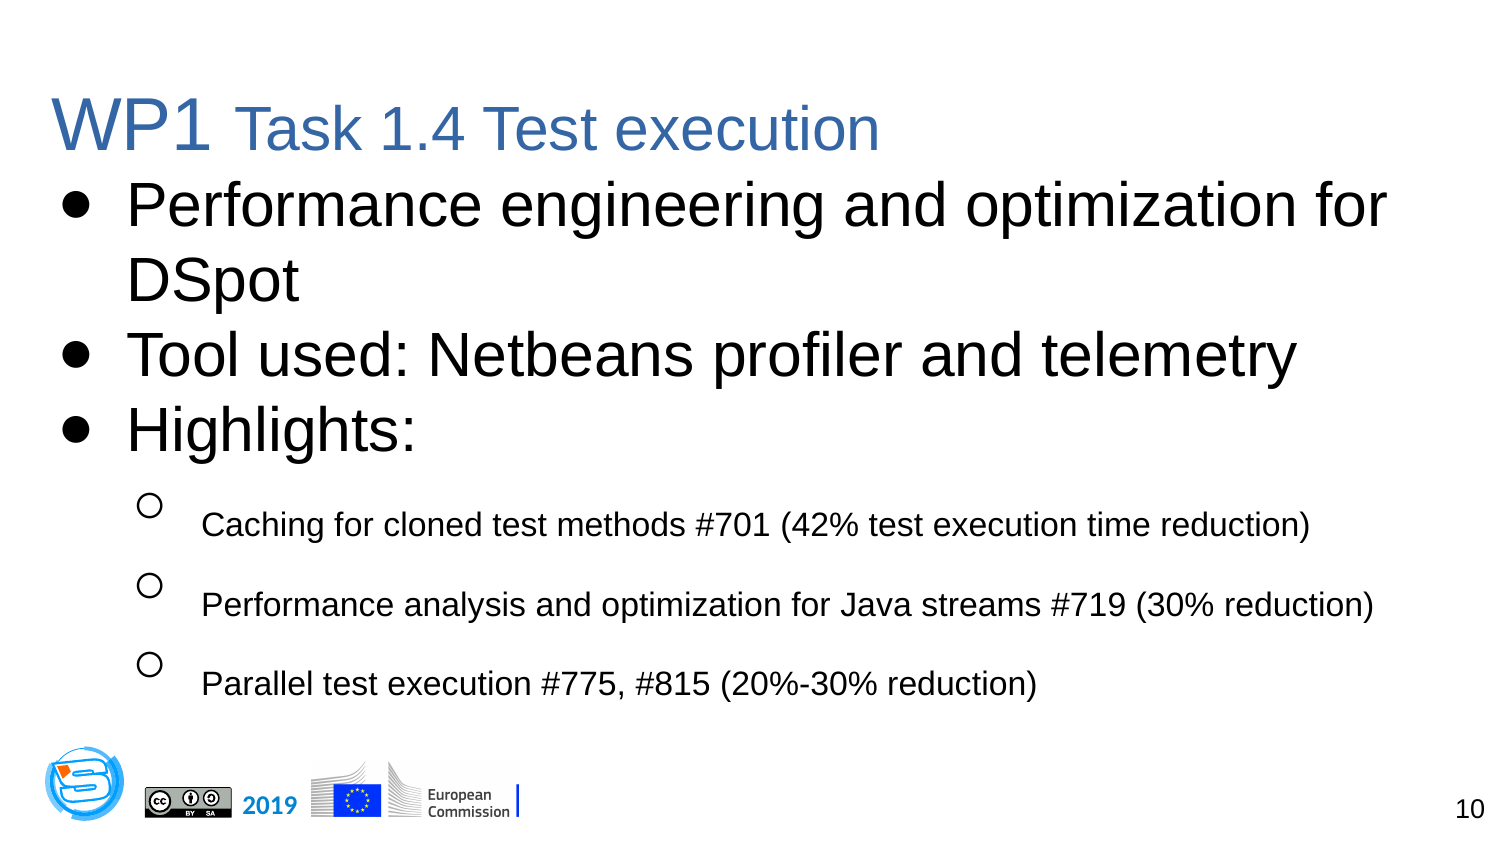

# WP1 Task 1.4 Test execution
Performance engineering and optimization for DSpot
Tool used: Netbeans profiler and telemetry
Highlights:
Caching for cloned test methods #701 (42% test execution time reduction)
Performance analysis and optimization for Java streams #719 (30% reduction)
Parallel test execution #775, #815 (20%-30% reduction)